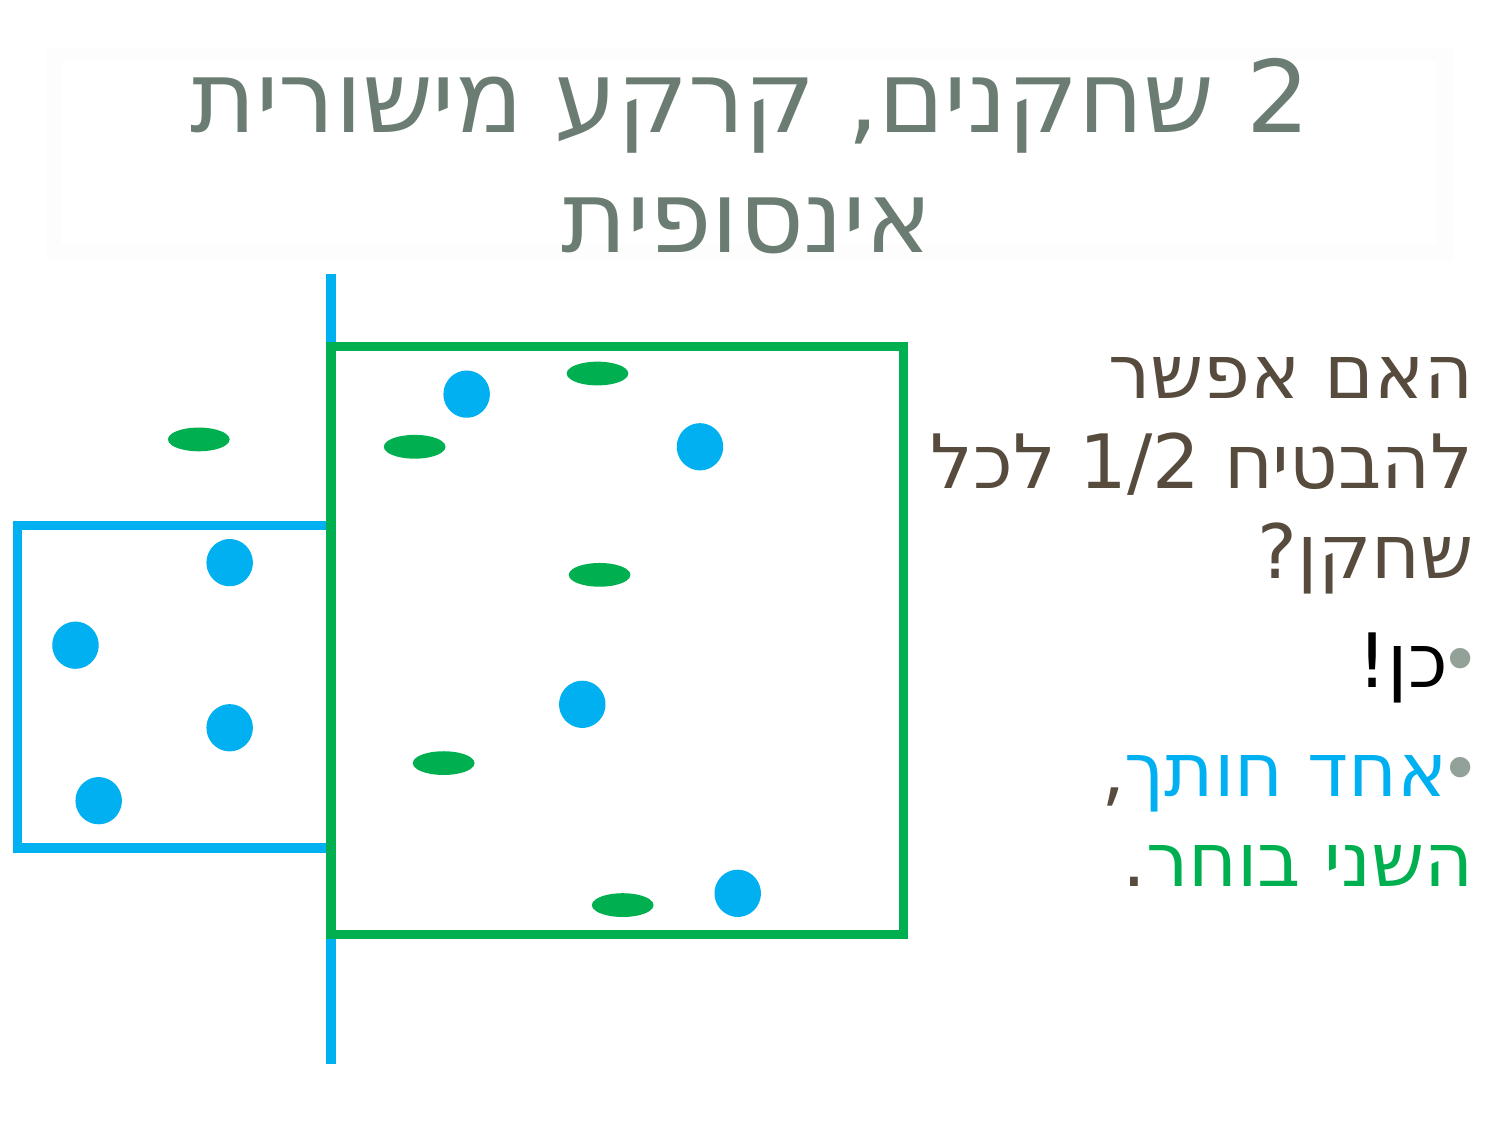

2 שחקנים, קרקע מישורית אינסופית
האם אפשר להבטיח 1/2 לכל שחקן?
כן!
אחד חותך,
השני בוחר.